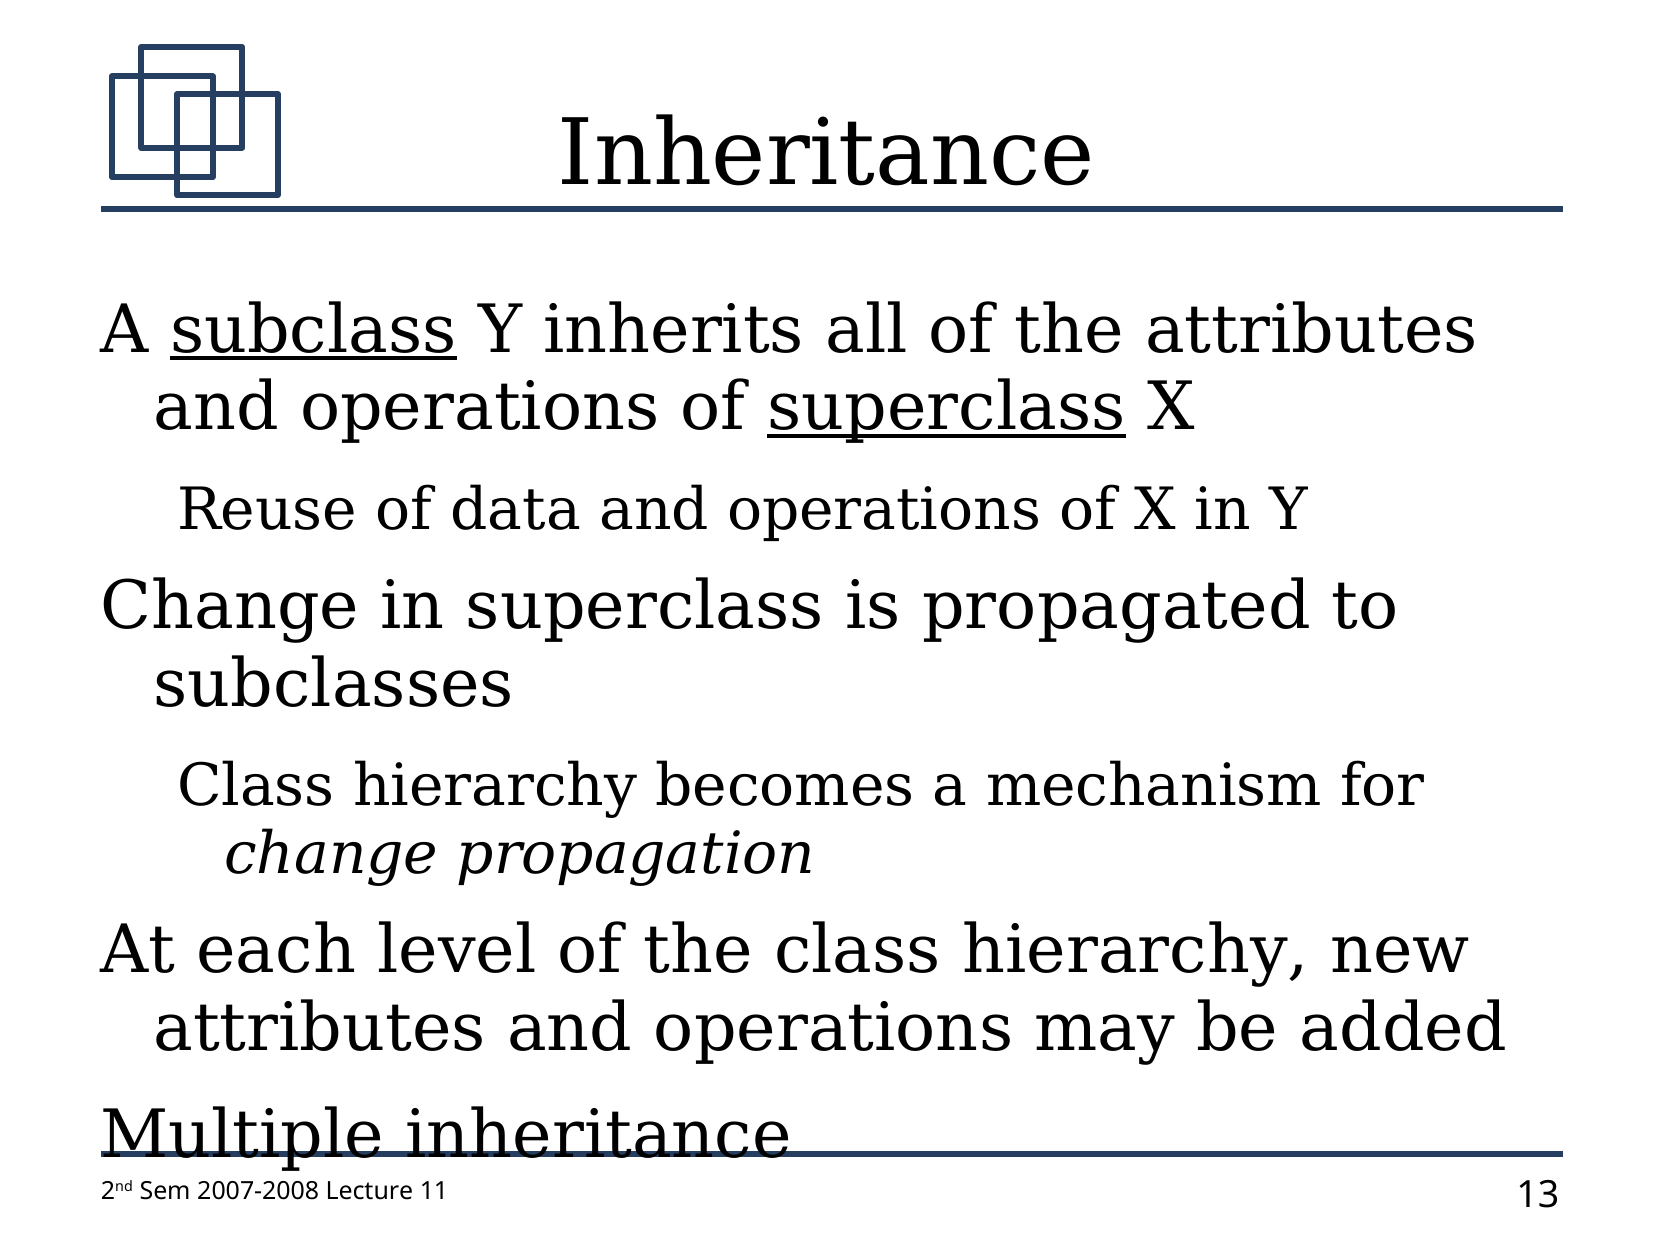

# Inheritance
A subclass Y inherits all of the attributes and operations of superclass X
Reuse of data and operations of X in Y
Change in superclass is propagated to subclasses
Class hierarchy becomes a mechanism for change propagation
At each level of the class hierarchy, new attributes and operations may be added
Multiple inheritance